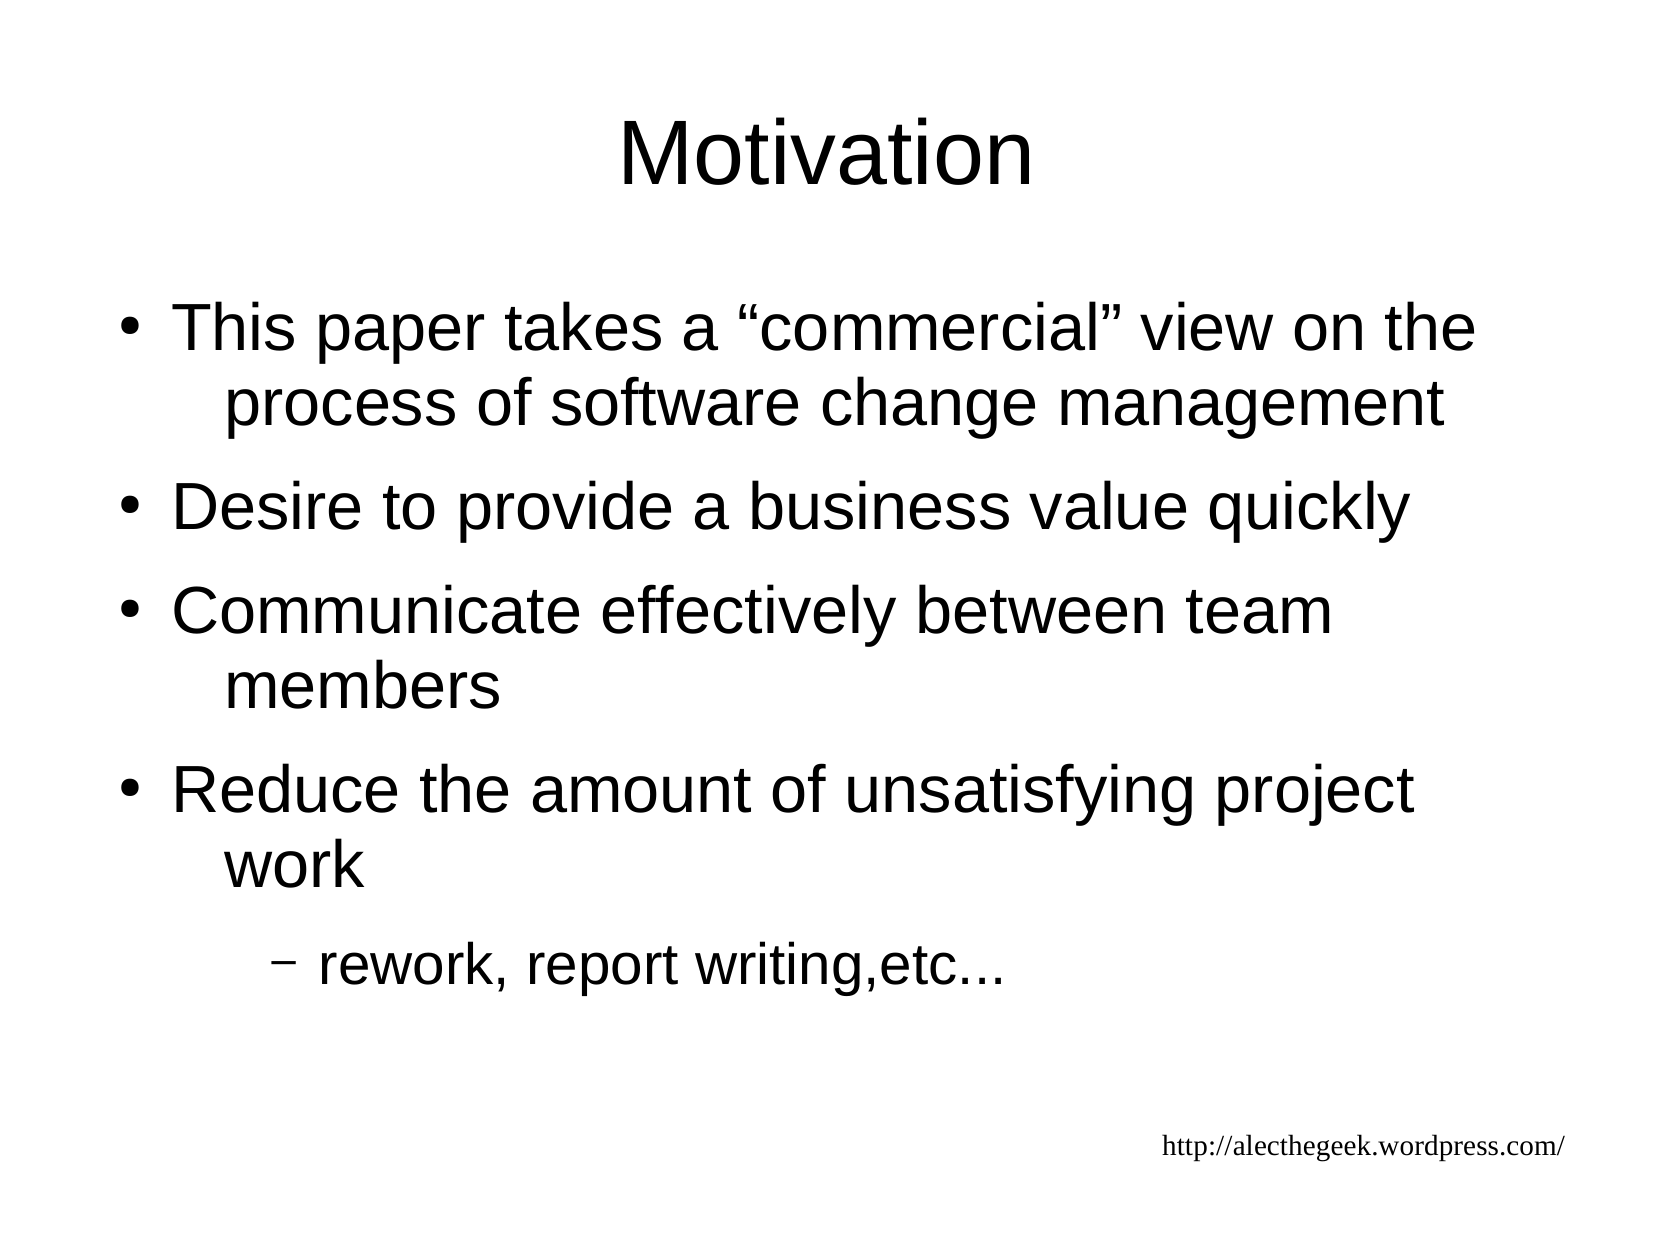

# Motivation
This paper takes a “commercial” view on the process of software change management
Desire to provide a business value quickly
Communicate effectively between team members
Reduce the amount of unsatisfying project work
rework, report writing,etc...
http://alecthegeek.wordpress.com/